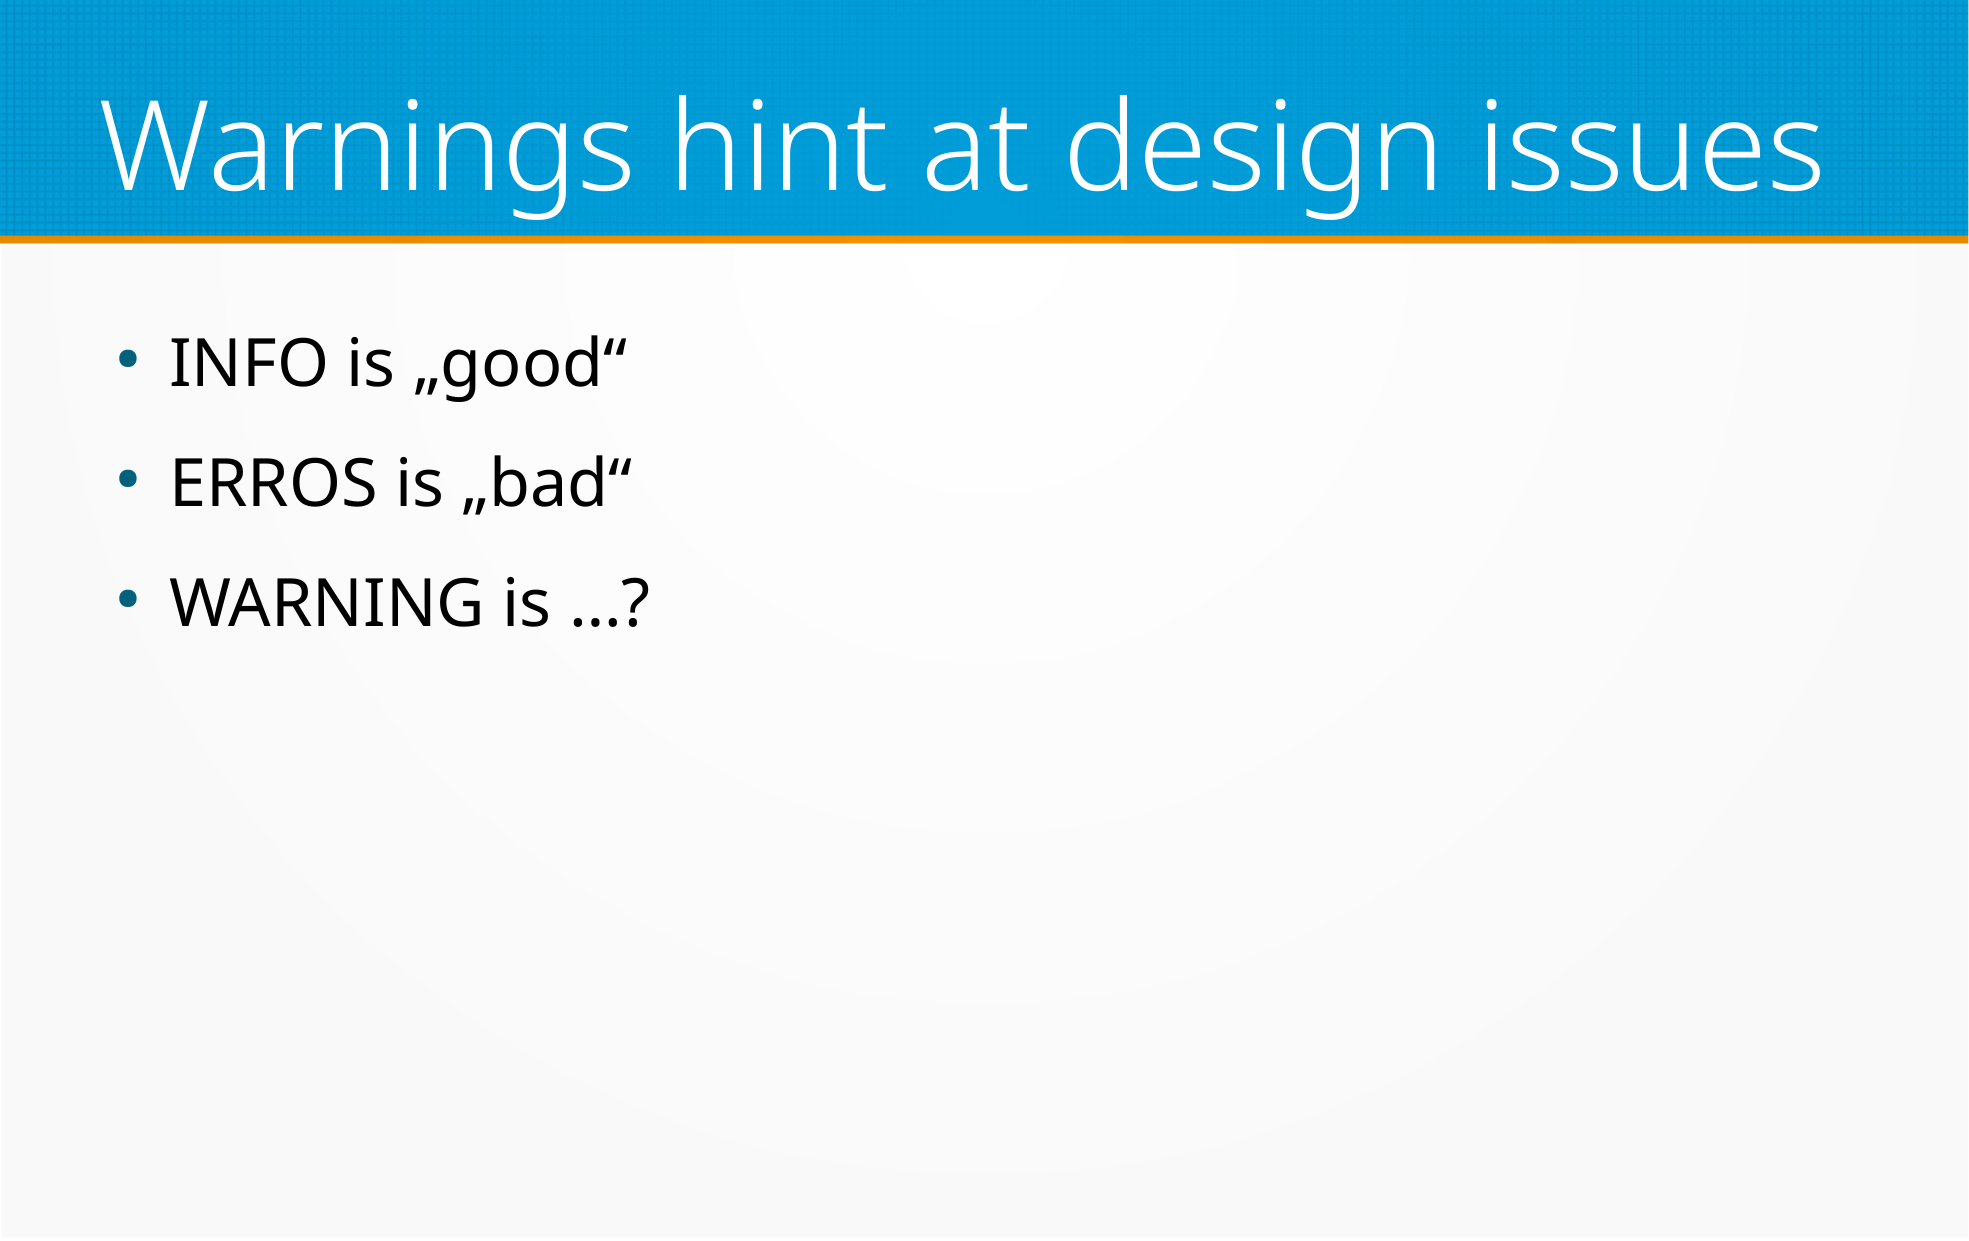

# Warnings hint at design issues
INFO is „good“
ERROS is „bad“
WARNING is …?